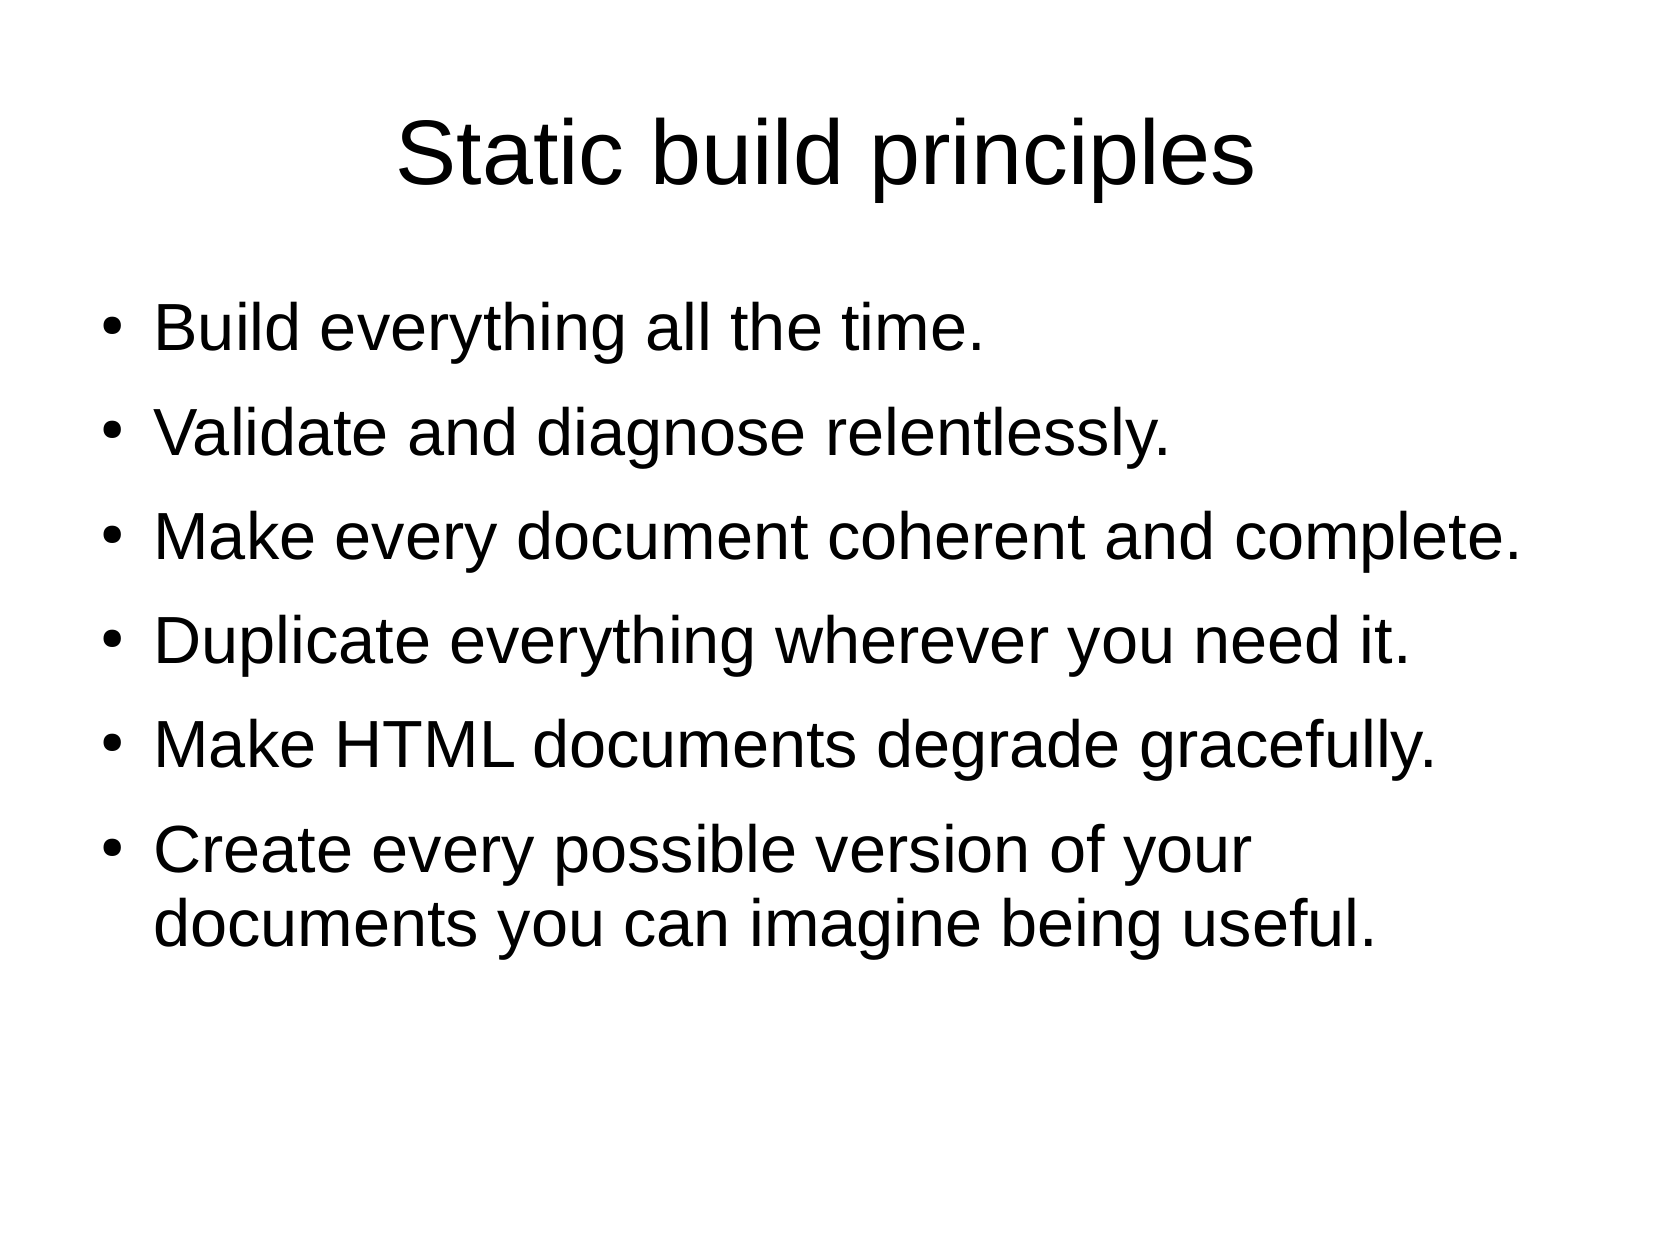

# Static build principles
Build everything all the time.
Validate and diagnose relentlessly.
Make every document coherent and complete.
Duplicate everything wherever you need it.
Make HTML documents degrade gracefully.
Create every possible version of your documents you can imagine being useful.